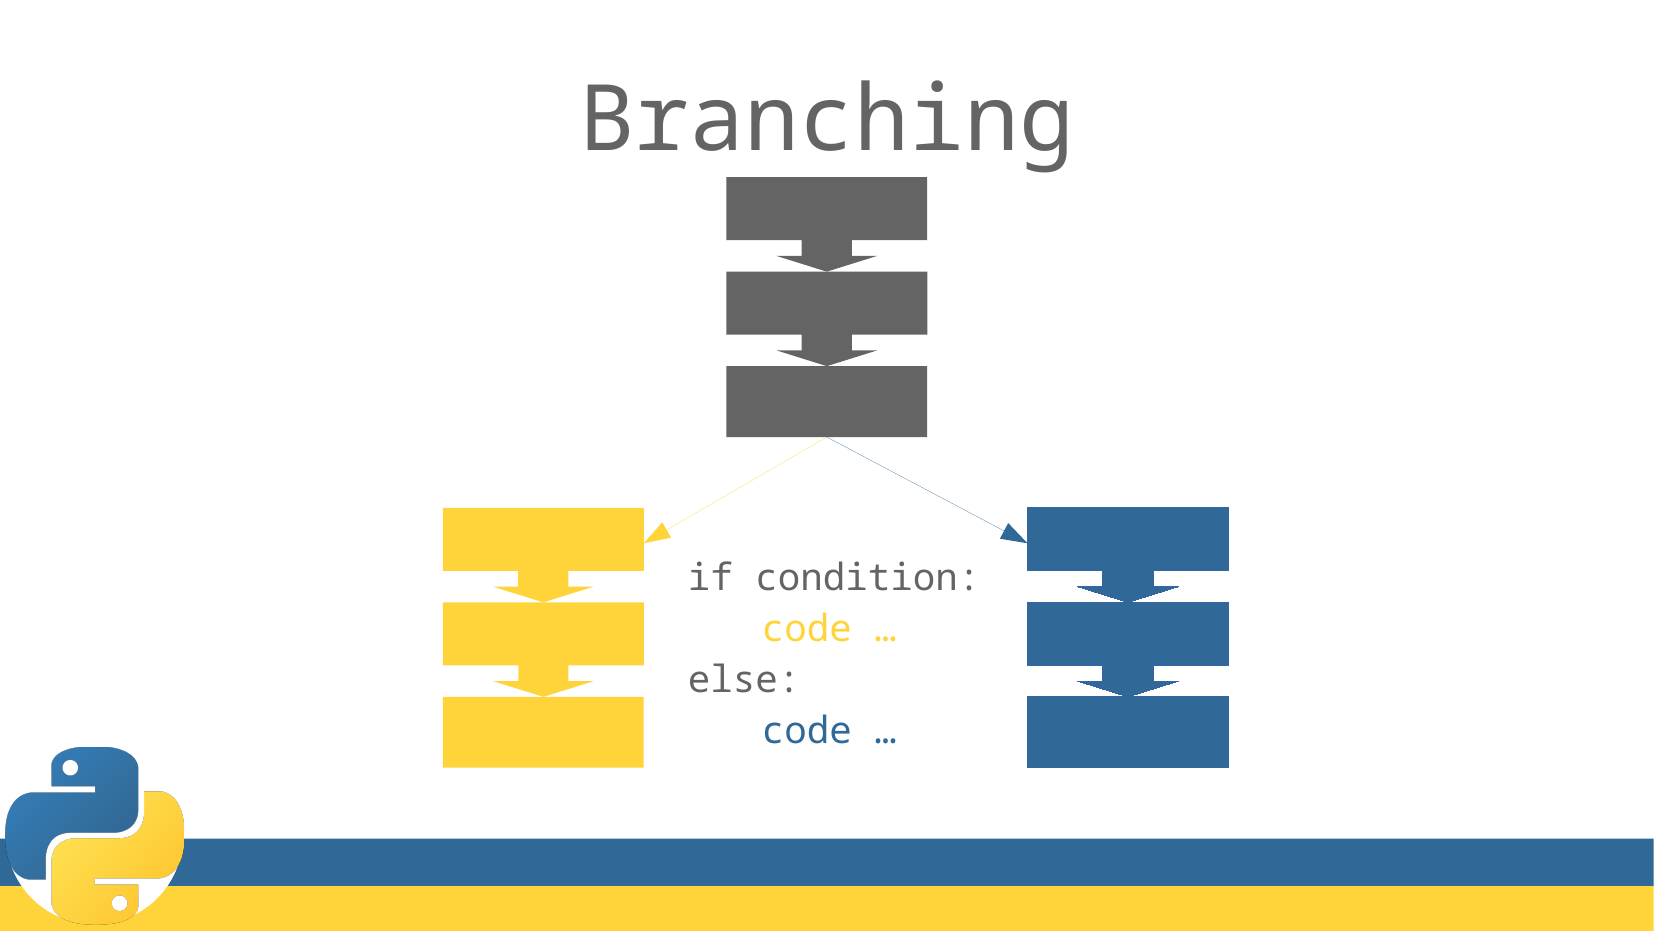

# Branching
if condition:
	code …
else:
	code …